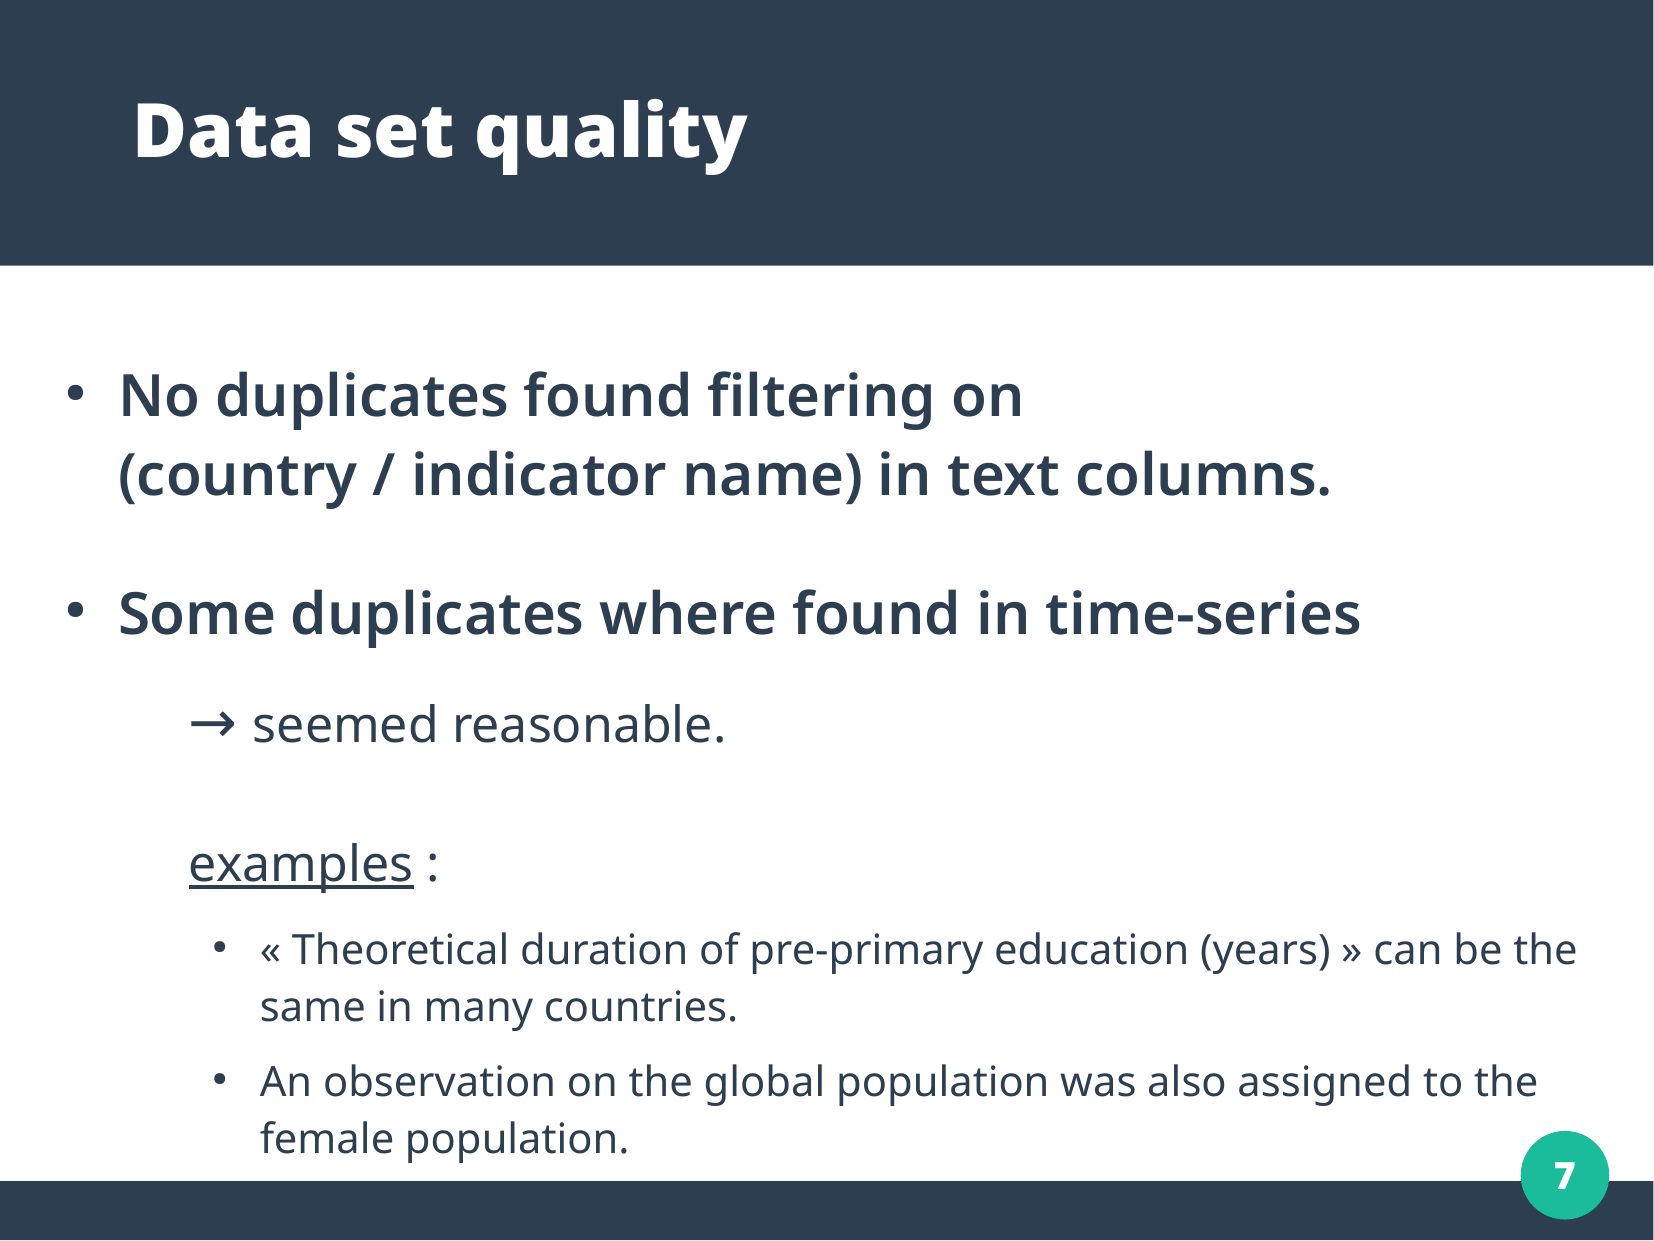

# Data set quality
No duplicates found filtering on
(country / indicator name) in text columns.
Some duplicates where found in time-series
→ seemed reasonable.
examples :
« Theoretical duration of pre-primary education (years) » can be the same in many countries.
An observation on the global population was also assigned to the female population.
7